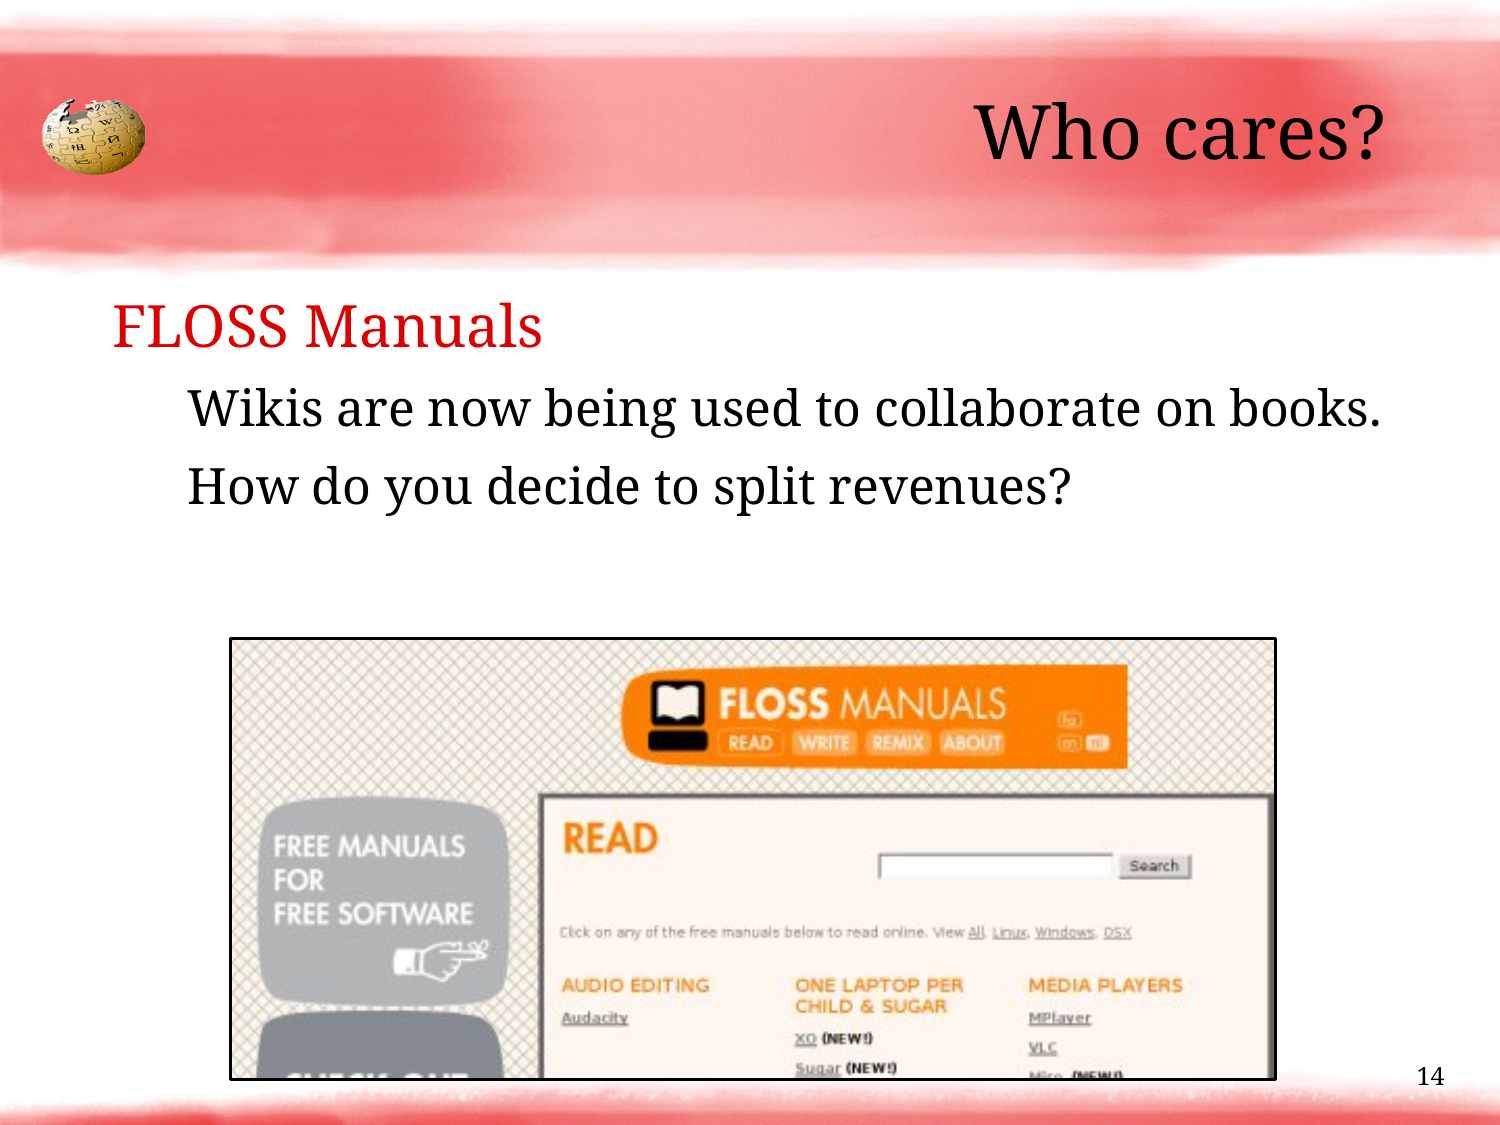

# Who cares?
FLOSS Manuals
Wikis are now being used to collaborate on books.
How do you decide to split revenues?
14